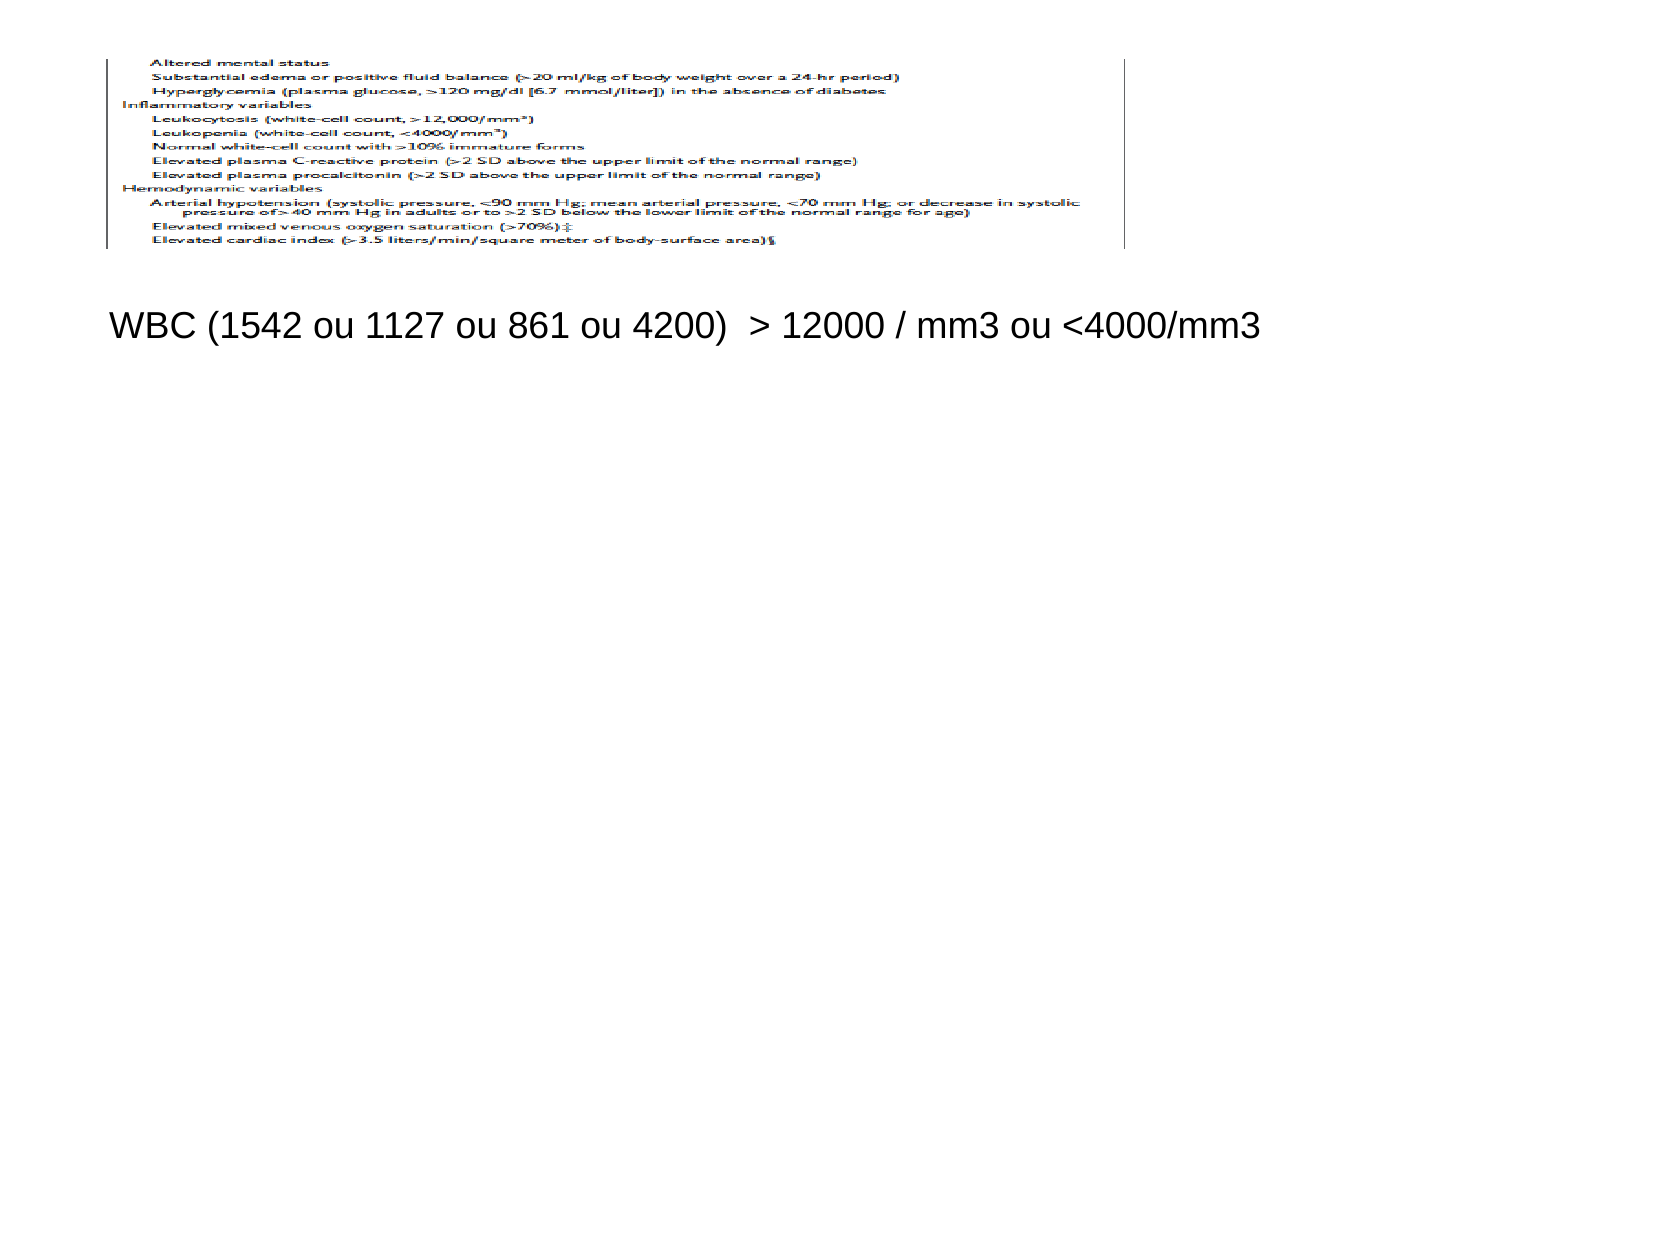

#
WBC (1542 ou 1127 ou 861 ou 4200) > 12000 / mm3 ou <4000/mm3